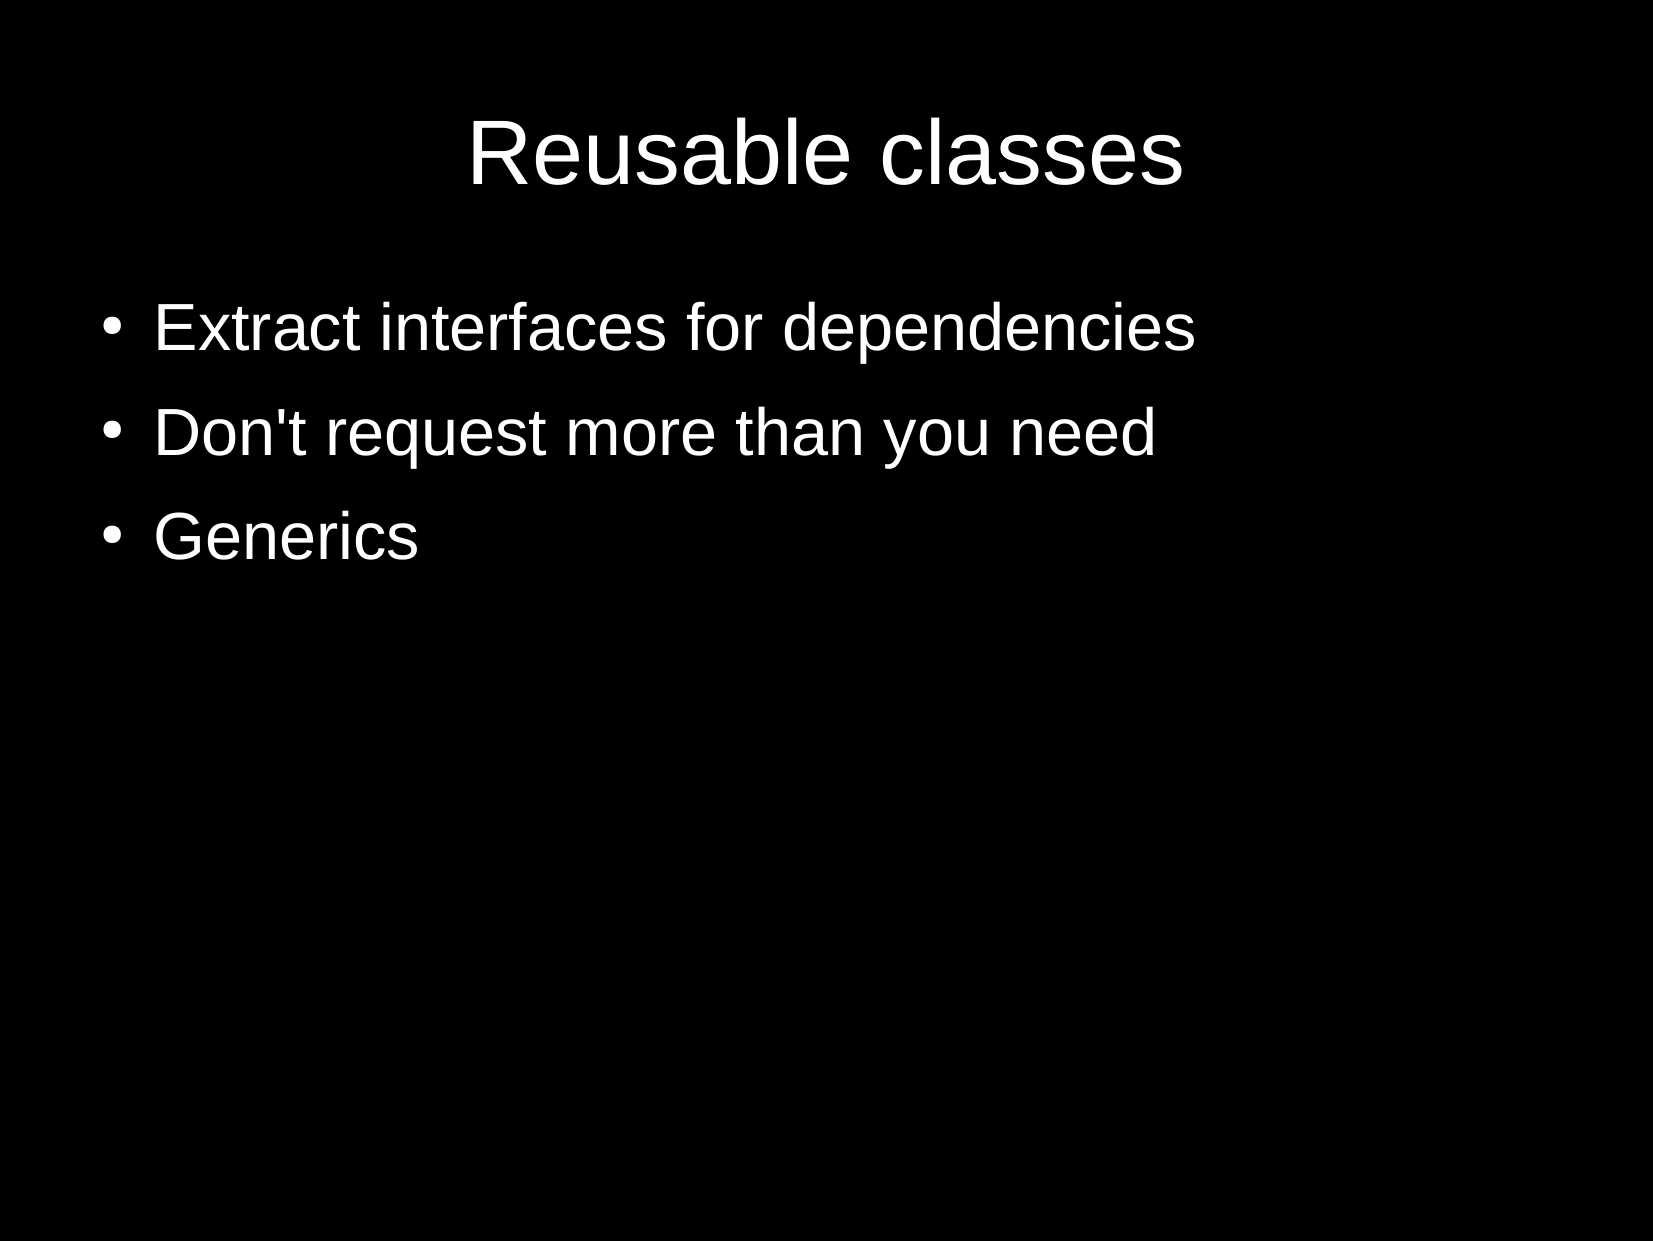

# Reusable classes
Extract interfaces for dependencies
Don't request more than you need
Generics